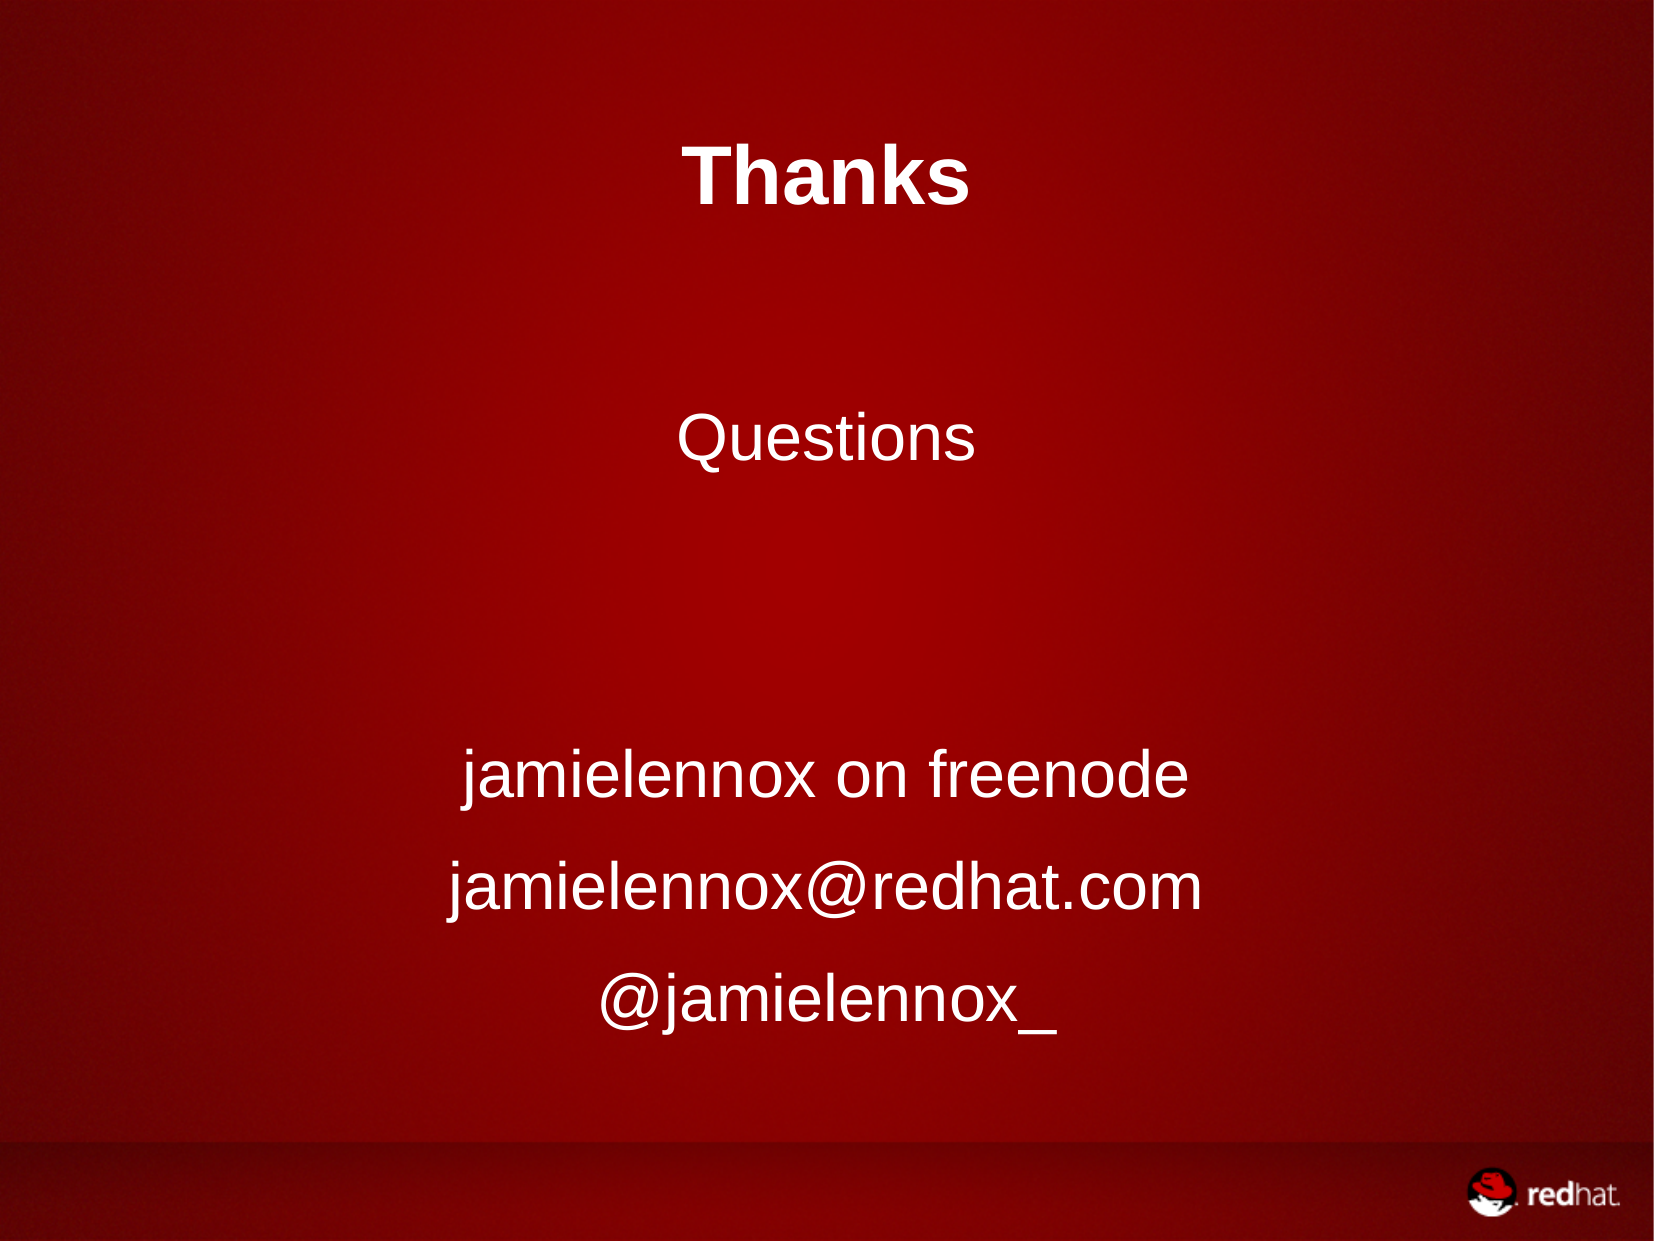

# Thanks
Questions
jamielennox on freenode
jamielennox@redhat.com
@jamielennox_